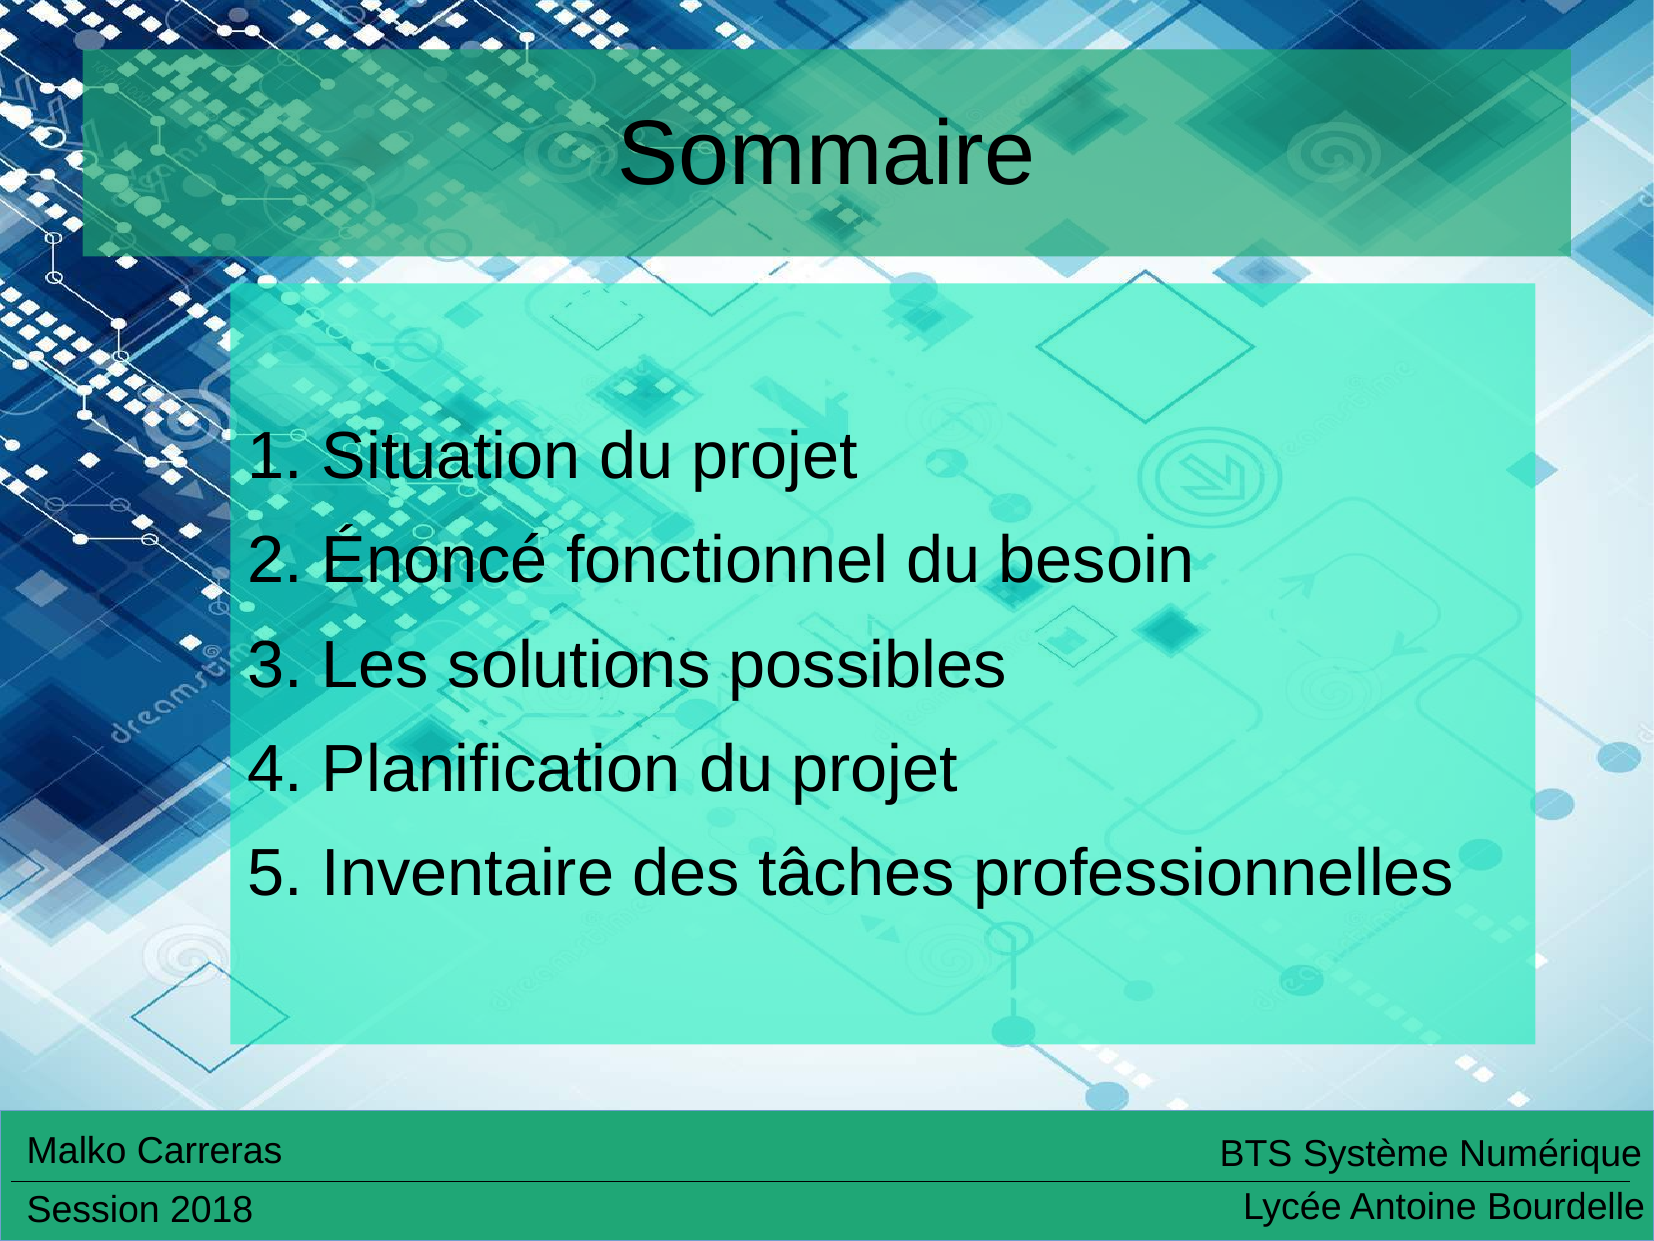

# Sommaire
 Situation du projet
 Énoncé fonctionnel du besoin
 Les solutions possibles
 Planification du projet
 Inventaire des tâches professionnelles
Malko Carreras
BTS Système Numérique
Lycée Antoine Bourdelle
Session 2018